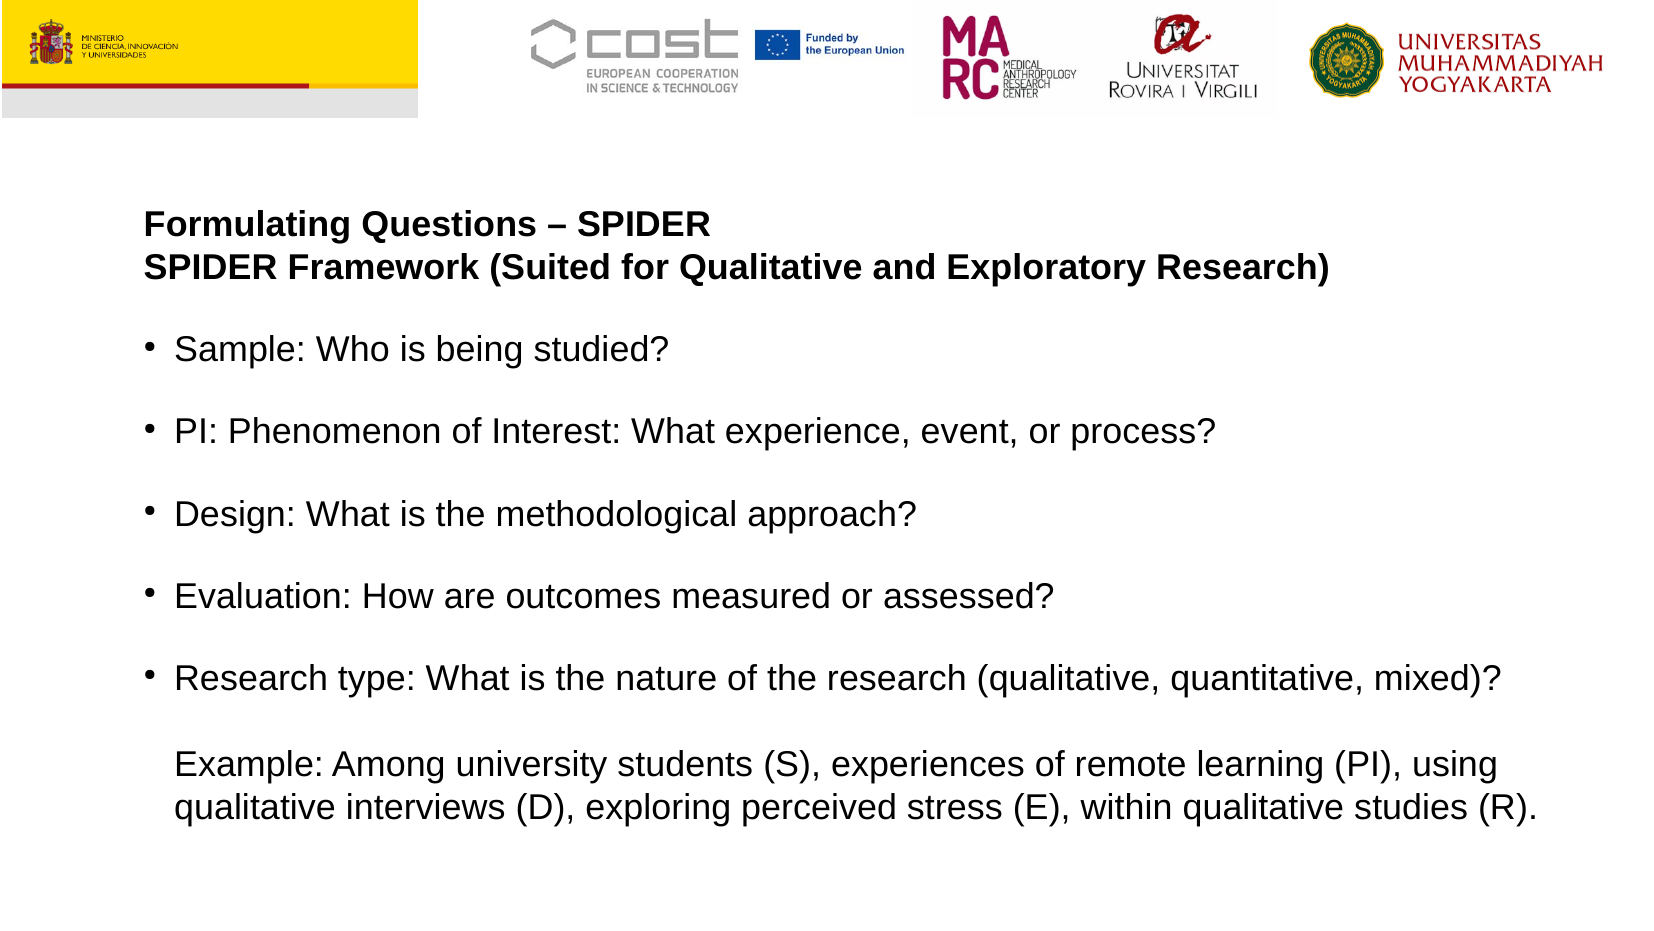

Formulating Questions – SPIDER
SPIDER Framework (Suited for Qualitative and Exploratory Research)
Sample: Who is being studied?
PI: Phenomenon of Interest: What experience, event, or process?
Design: What is the methodological approach?
Evaluation: How are outcomes measured or assessed?
Research type: What is the nature of the research (qualitative, quantitative, mixed)?
Example: Among university students (S), experiences of remote learning (PI), using qualitative interviews (D), exploring perceived stress (E), within qualitative studies (R).